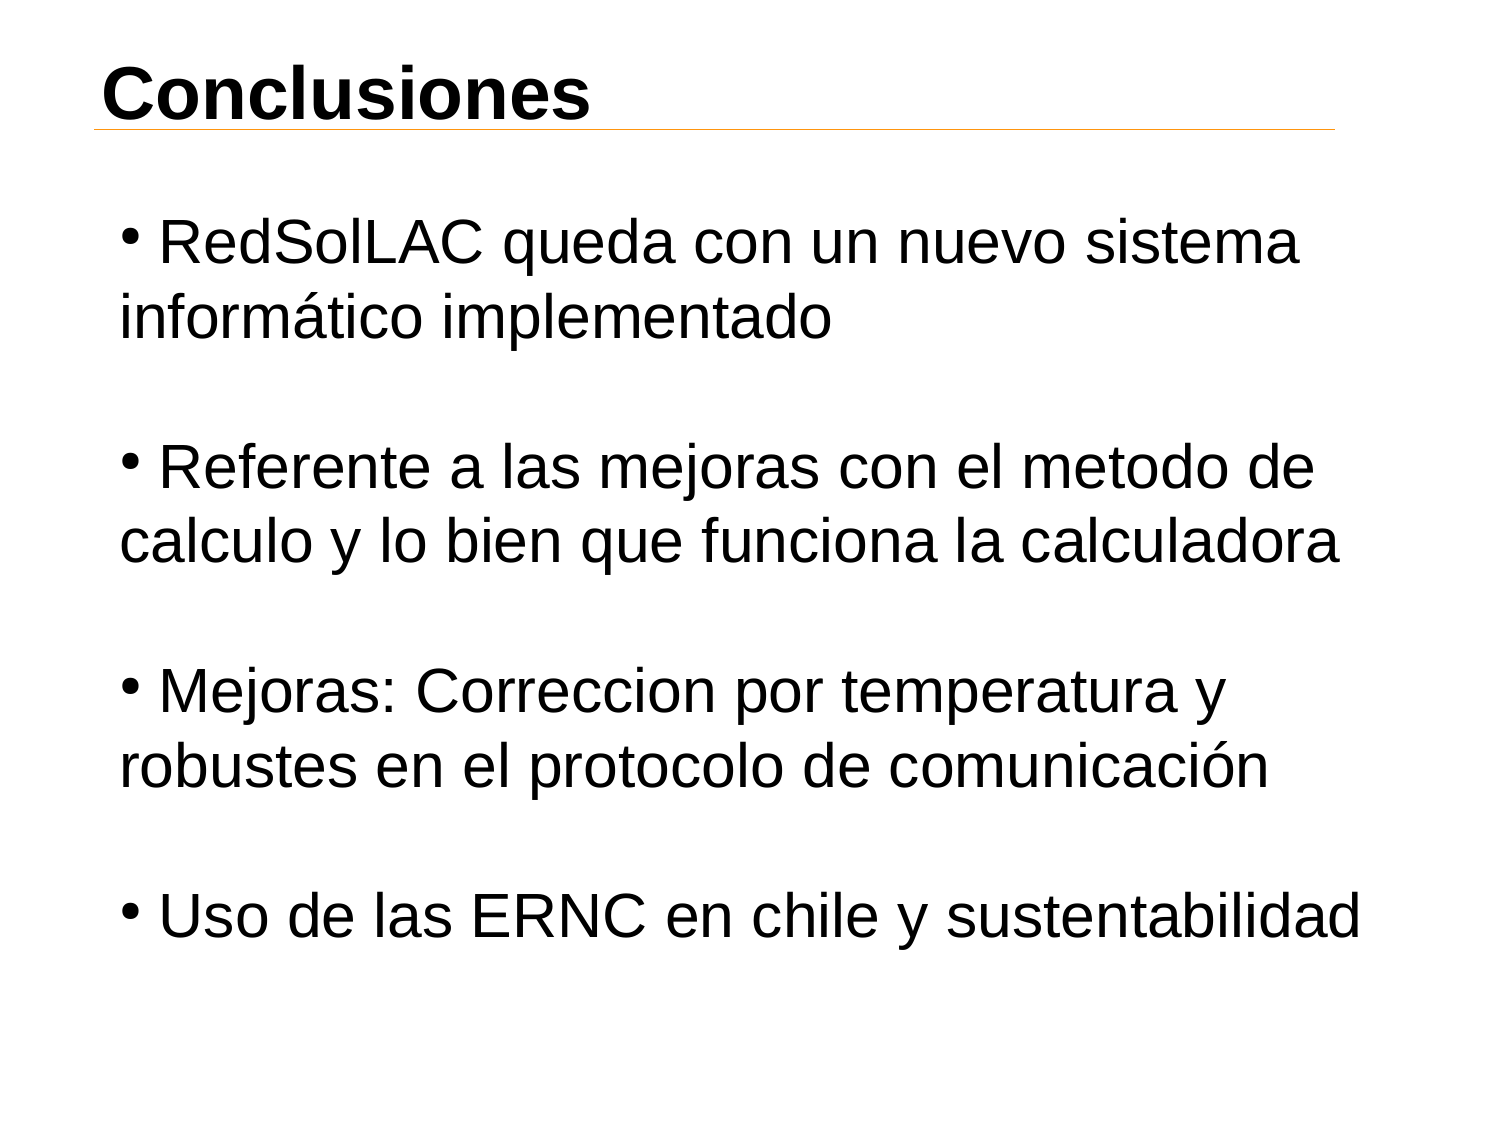

Conclusiones
 RedSolLAC queda con un nuevo sistema informático implementado
 Referente a las mejoras con el metodo de calculo y lo bien que funciona la calculadora
 Mejoras: Correccion por temperatura y robustes en el protocolo de comunicación
 Uso de las ERNC en chile y sustentabilidad